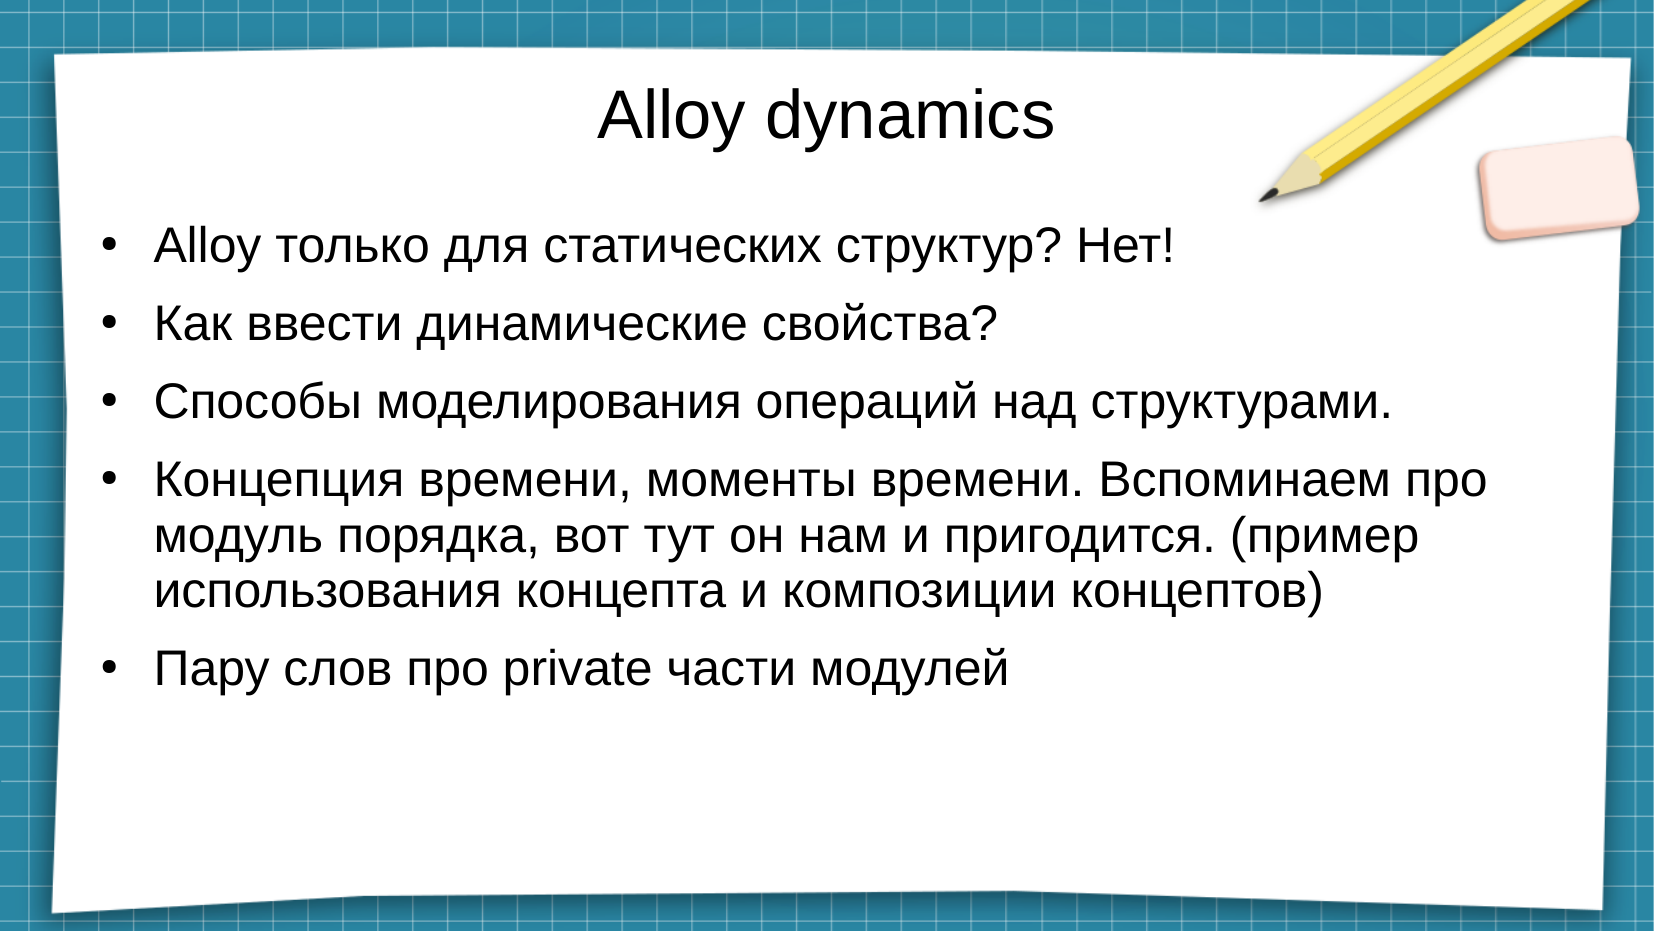

# Alloy dynamics
Alloy только для статических структур? Нет!
Как ввести динамические свойства?
Способы моделирования операций над структурами.
Концепция времени, моменты времени. Вспоминаем про модуль порядка, вот тут он нам и пригодится. (пример использования концепта и композиции концептов)
Пару слов про private части модулей